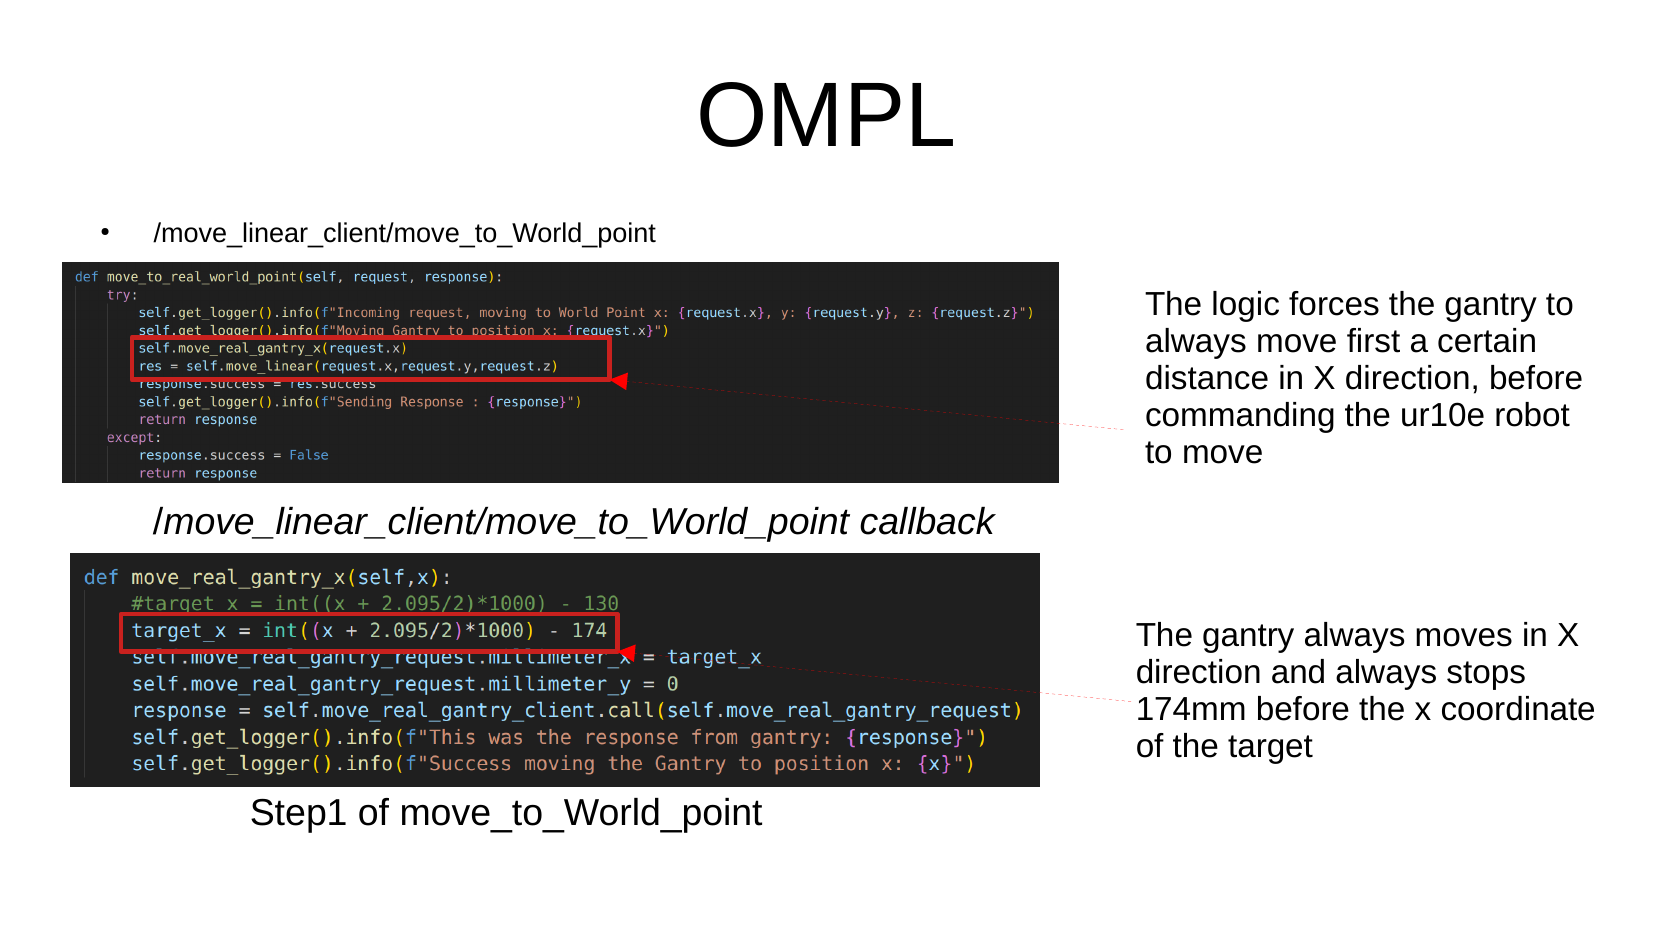

# OMPL
/move_linear_client/move_to_World_point
The logic forces the gantry to always move first a certain distance in X direction, before commanding the ur10e robot to move
 /move_linear_client/move_to_World_point callback
The gantry always moves in X direction and always stops 174mm before the x coordinate of the target
 Step1 of move_to_World_point